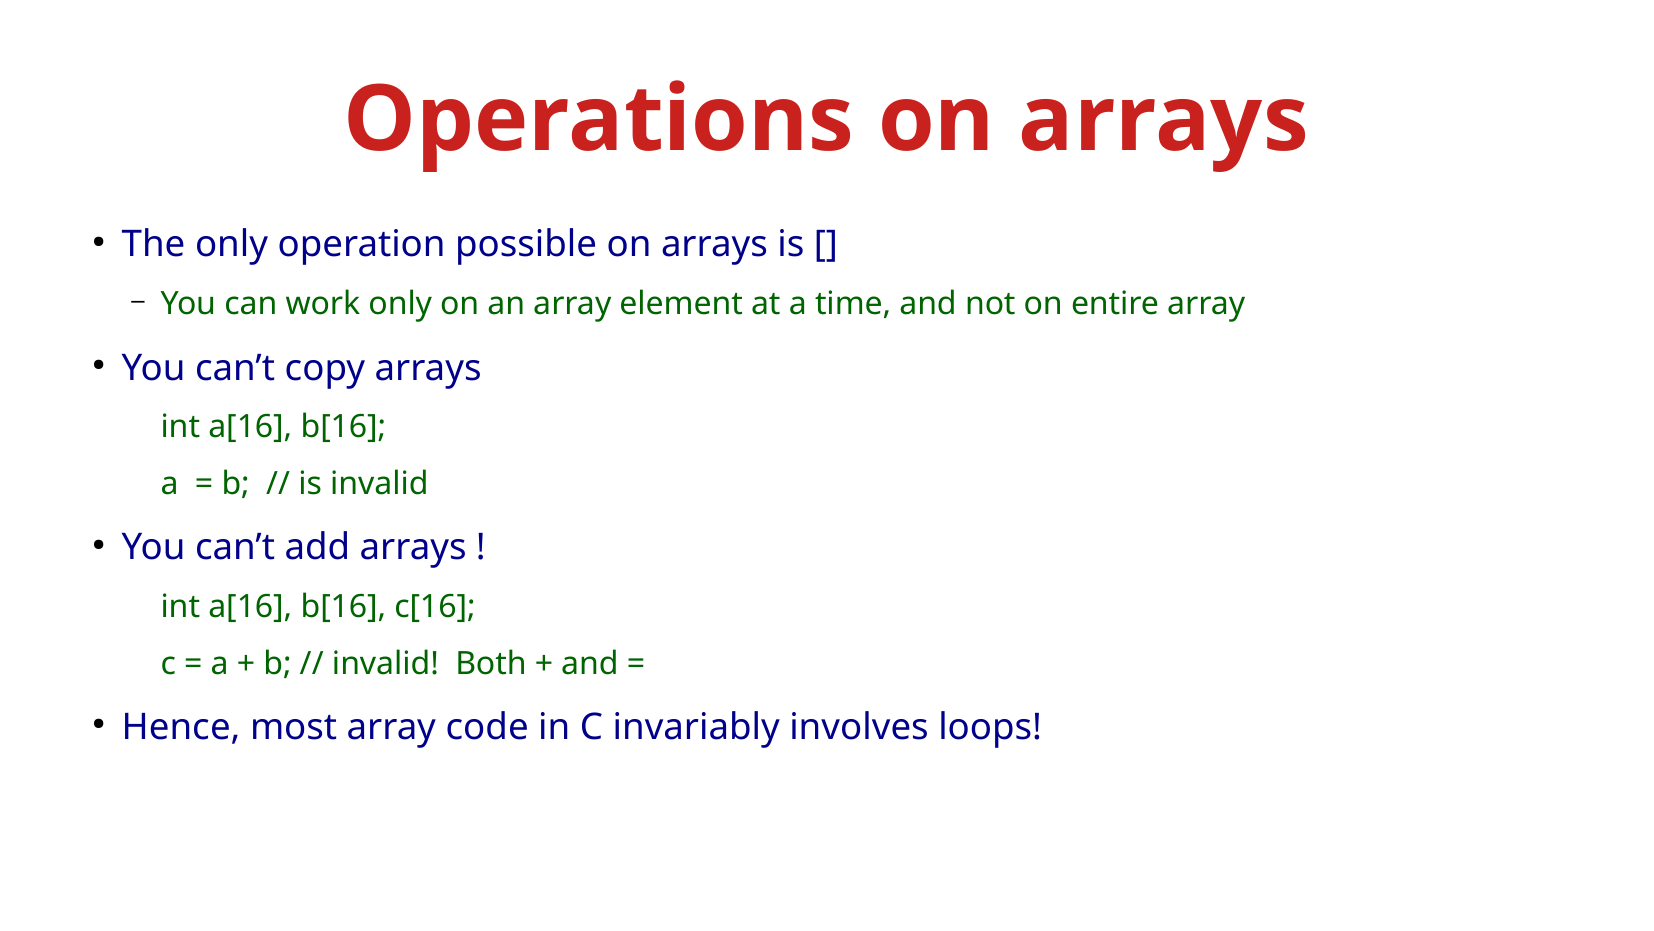

# Operations on arrays
The only operation possible on arrays is []
You can work only on an array element at a time, and not on entire array
You can’t copy arrays
int a[16], b[16];
a = b; // is invalid
You can’t add arrays !
int a[16], b[16], c[16];
c = a + b; // invalid! Both + and =
Hence, most array code in C invariably involves loops!